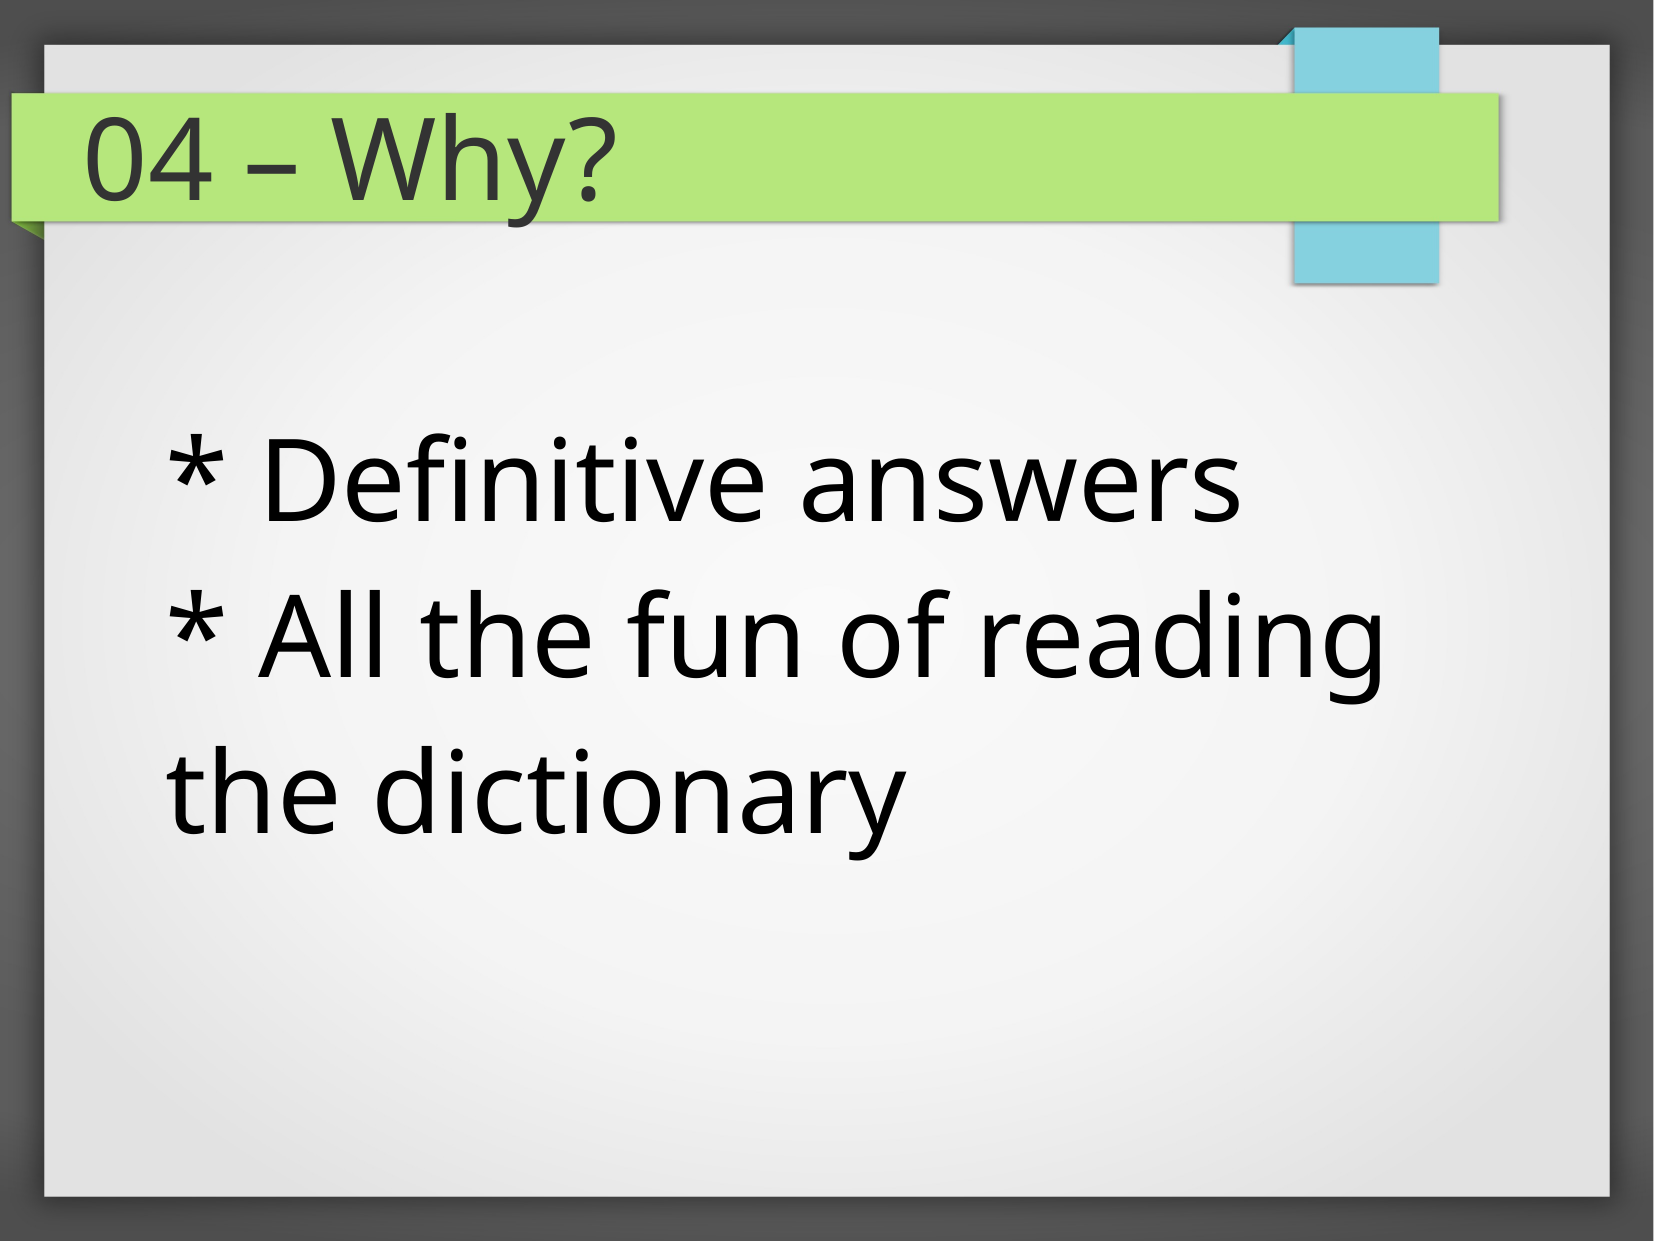

# 04 – Why?
* Definitive answers
* All the fun of reading the dictionary